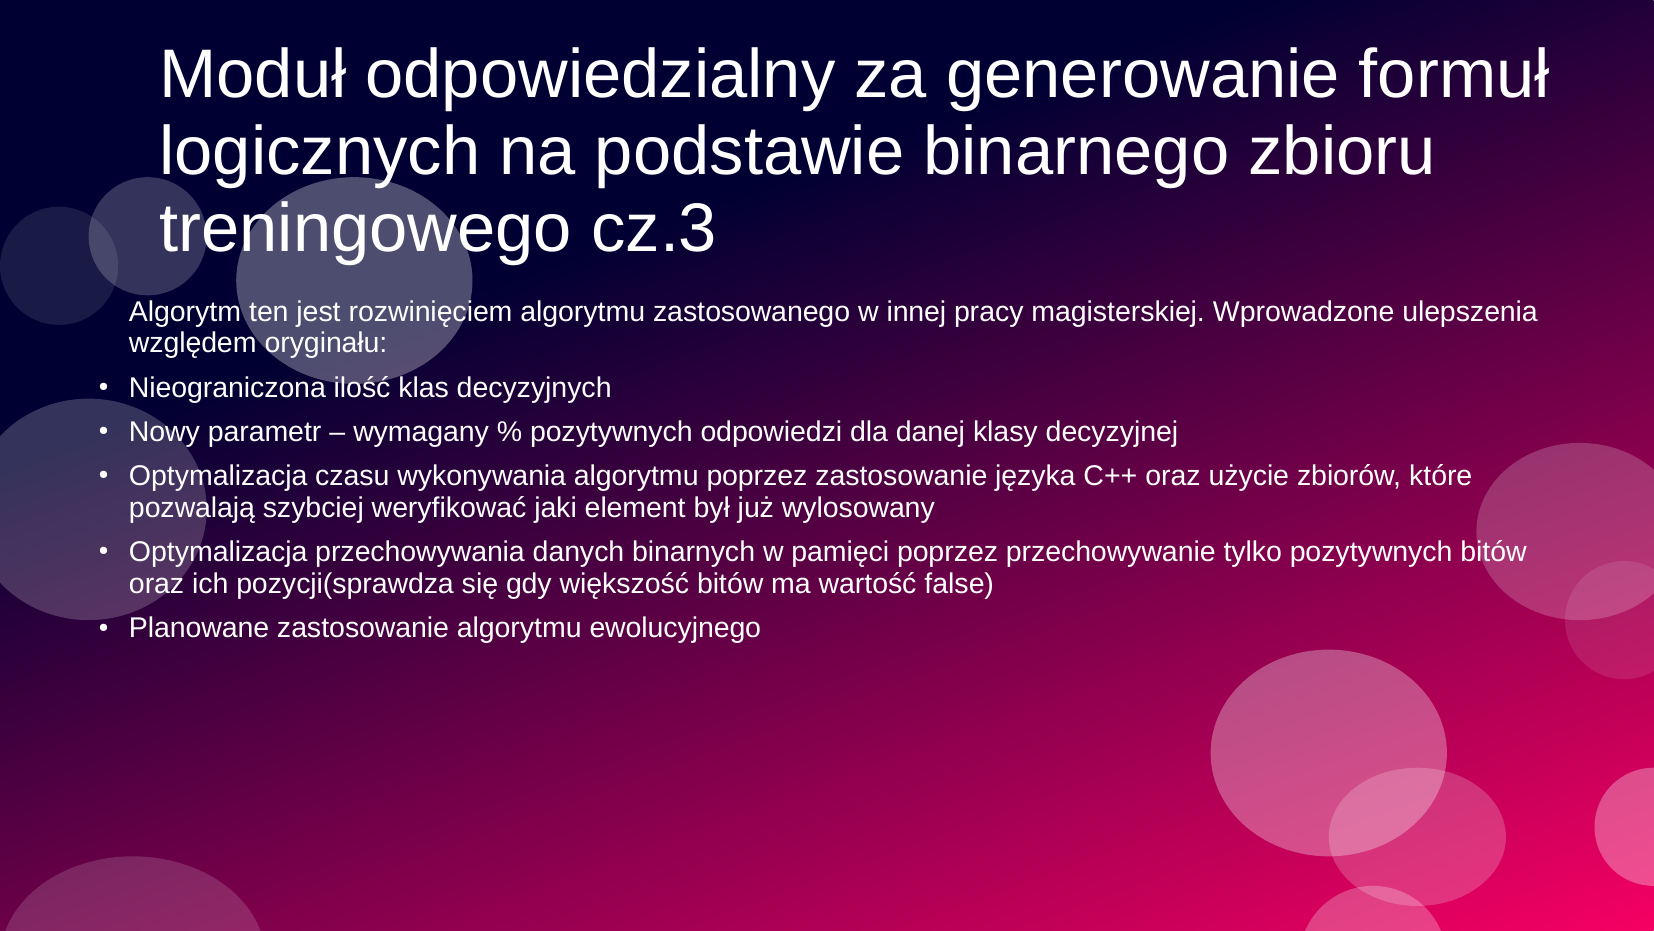

# Moduł odpowiedzialny za generowanie formuł logicznych na podstawie binarnego zbioru treningowego cz.3
Algorytm ten jest rozwinięciem algorytmu zastosowanego w innej pracy magisterskiej. Wprowadzone ulepszenia względem oryginału:
Nieograniczona ilość klas decyzyjnych
Nowy parametr – wymagany % pozytywnych odpowiedzi dla danej klasy decyzyjnej
Optymalizacja czasu wykonywania algorytmu poprzez zastosowanie języka C++ oraz użycie zbiorów, które pozwalają szybciej weryfikować jaki element był już wylosowany
Optymalizacja przechowywania danych binarnych w pamięci poprzez przechowywanie tylko pozytywnych bitów oraz ich pozycji(sprawdza się gdy większość bitów ma wartość false)
Planowane zastosowanie algorytmu ewolucyjnego